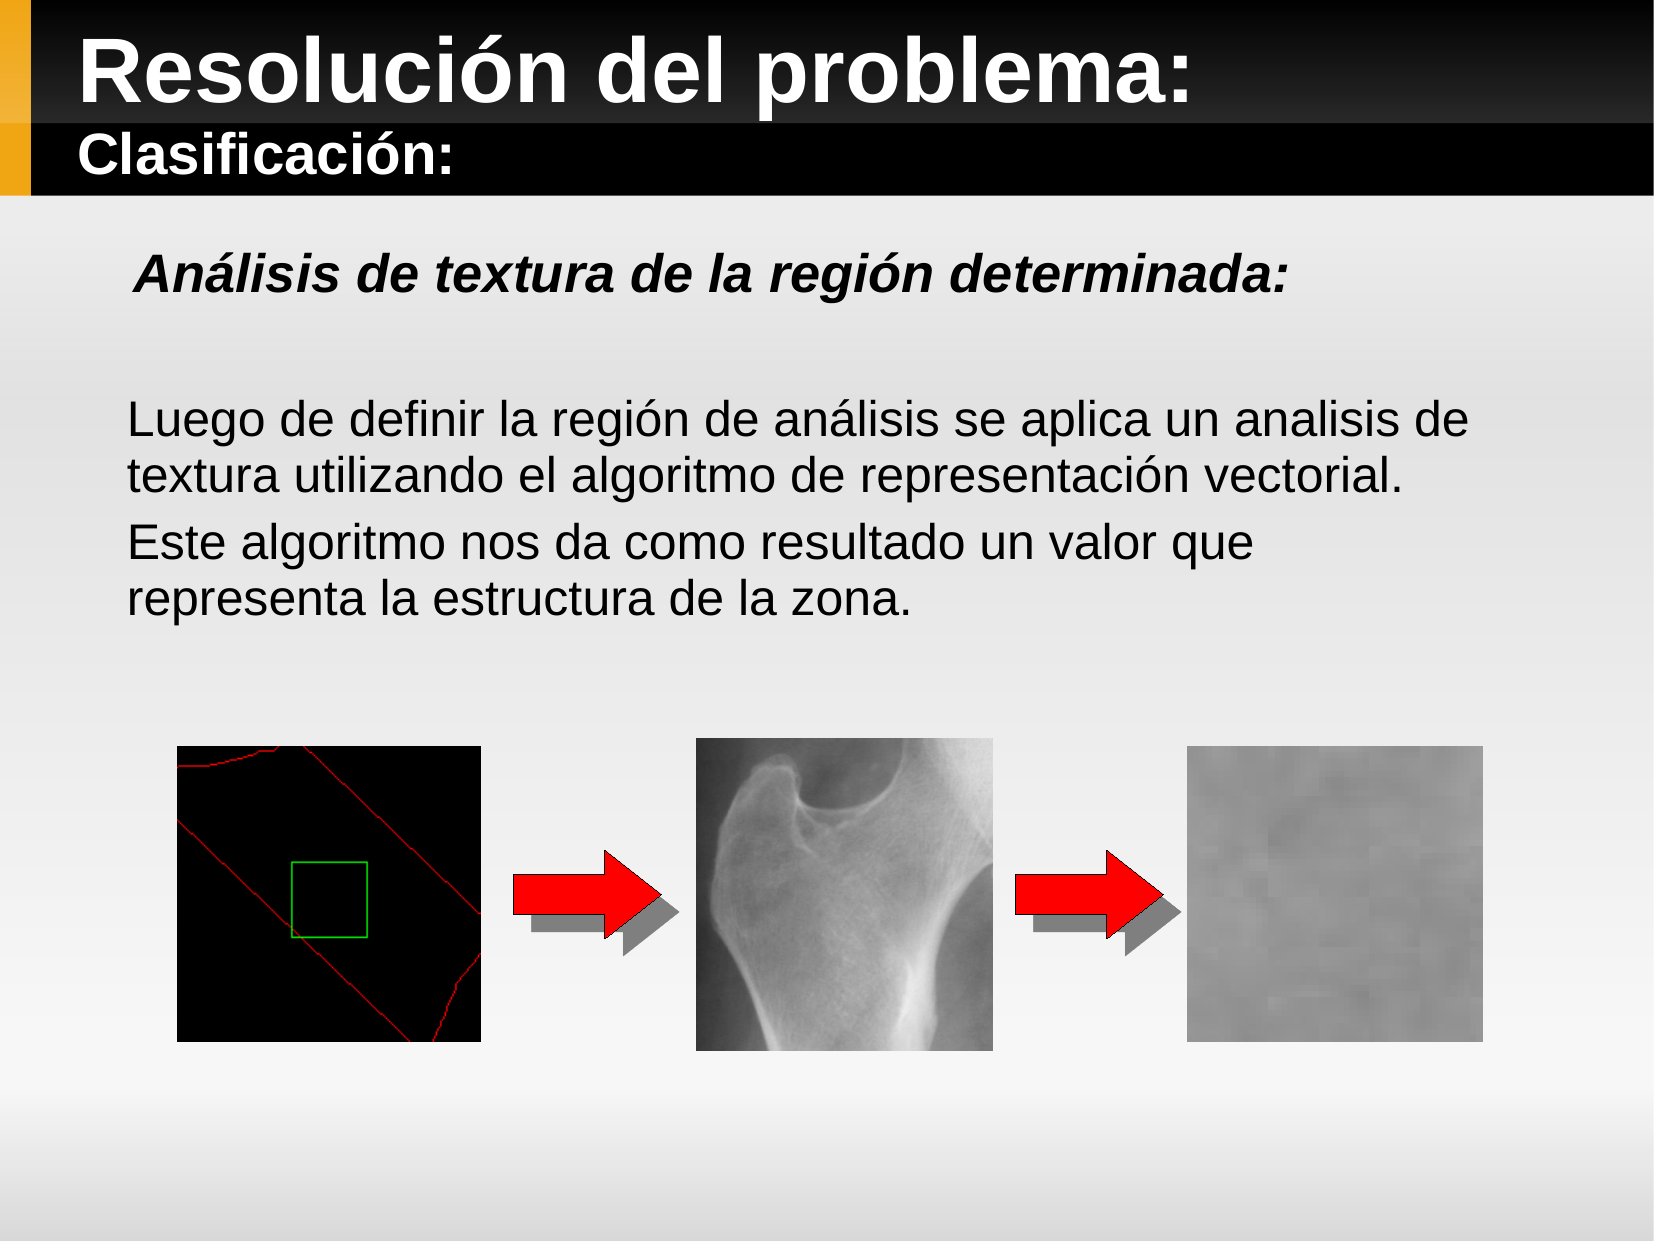

# Resolución del problema: Clasificación:
Análisis de textura de la región determinada:
Luego de definir la región de análisis se aplica un analisis de textura utilizando el algoritmo de representación vectorial.
Este algoritmo nos da como resultado un valor que representa la estructura de la zona.